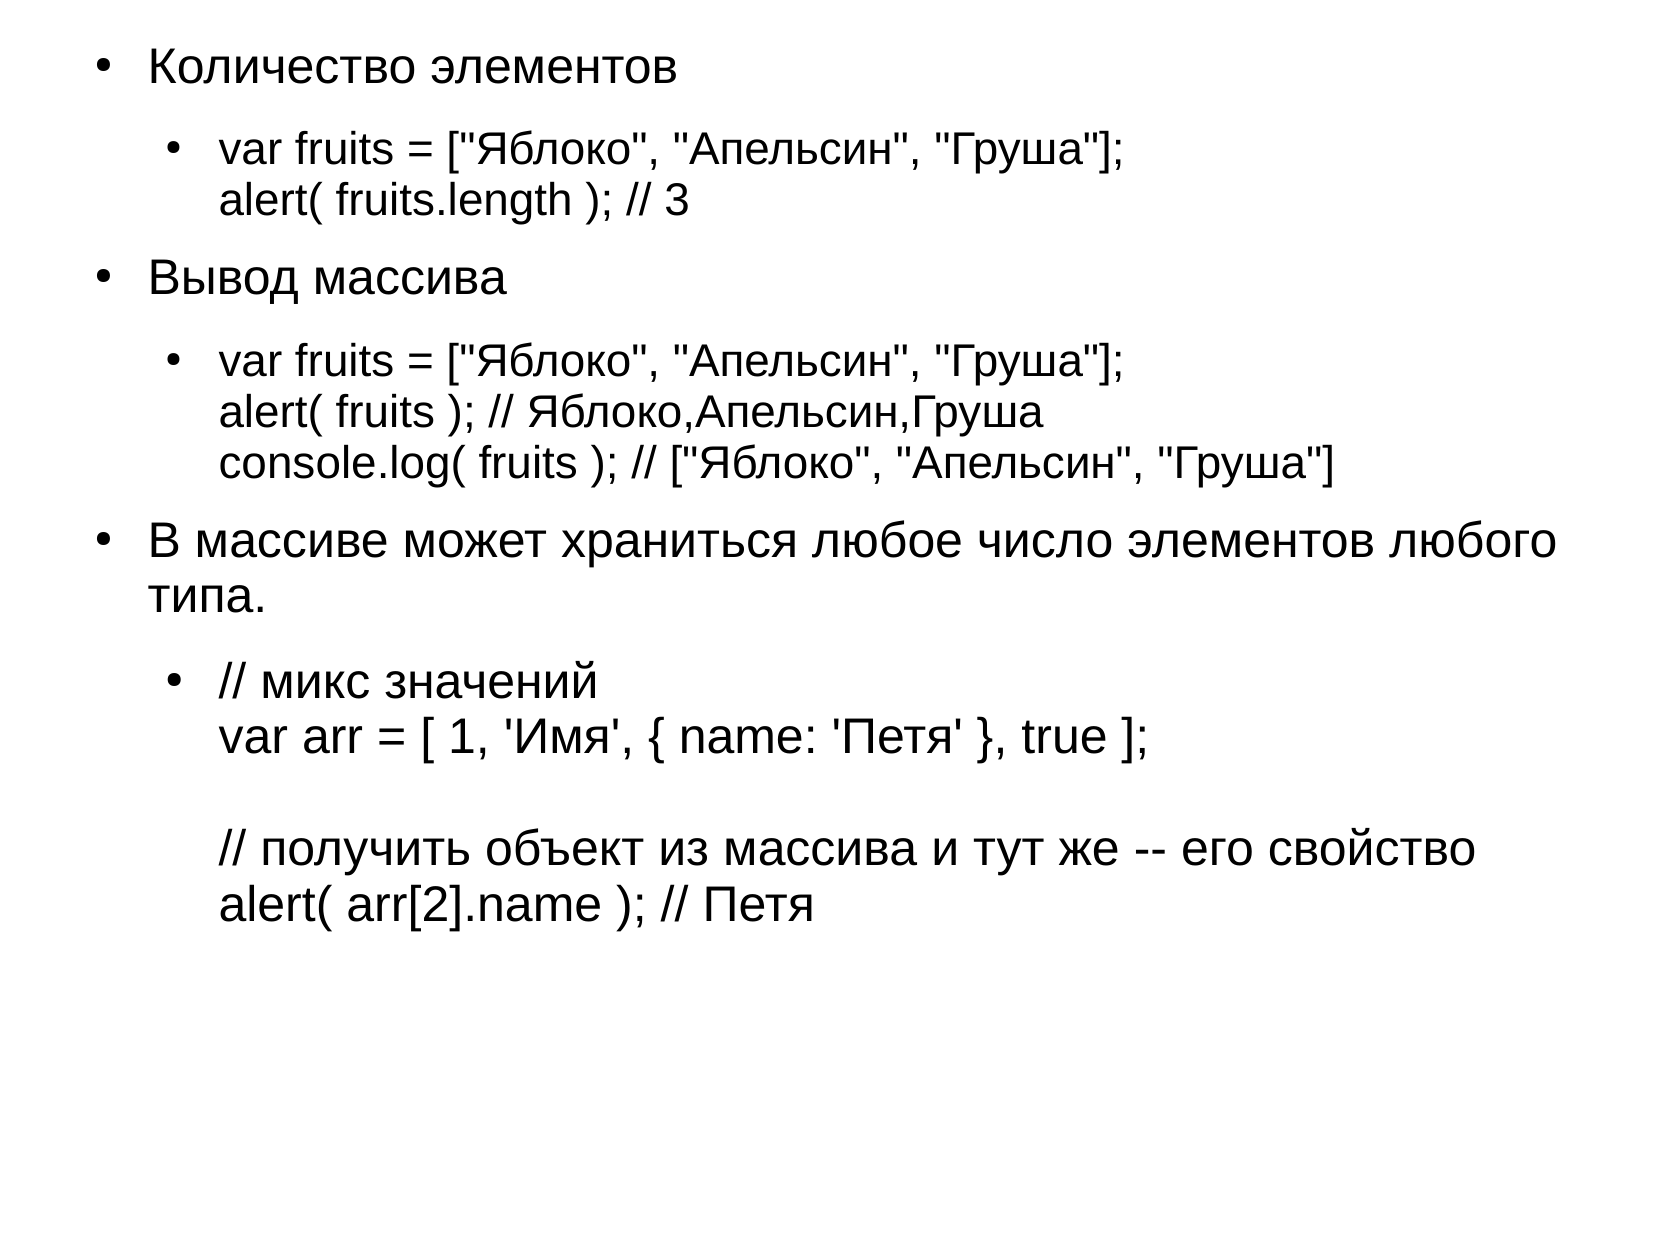

# Количество элементов
var fruits = ["Яблоко", "Апельсин", "Груша"];
alert( fruits.length ); // 3
Вывод массива
var fruits = ["Яблоко", "Апельсин", "Груша"];
alert( fruits ); // Яблоко,Апельсин,Груша
console.log( fruits ); // ["Яблоко", "Апельсин", "Груша"]
В массиве может храниться любое число элементов любого типа.
// микс значений
var arr = [ 1, 'Имя', { name: 'Петя' }, true ];
// получить объект из массива и тут же -- его свойство
alert( arr[2].name ); // Петя